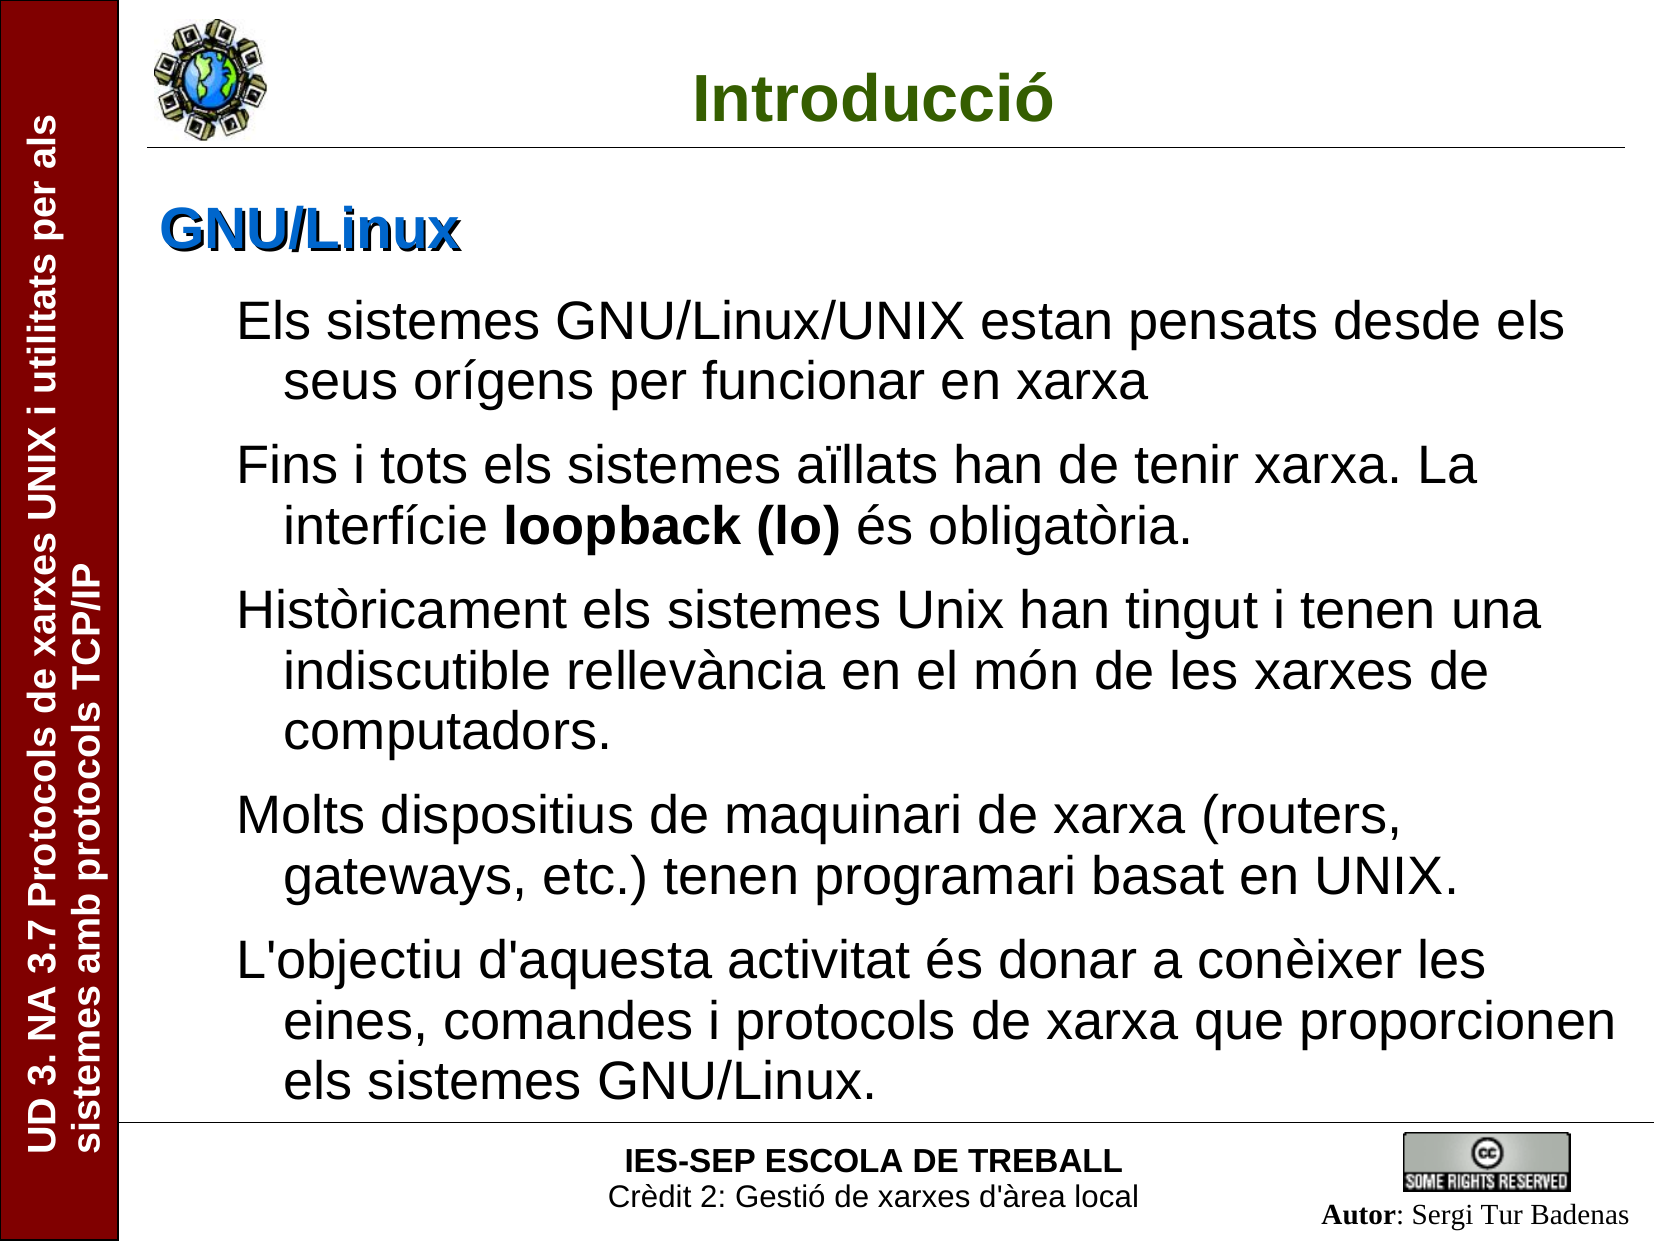

# Introducció
GNU/Linux
Els sistemes GNU/Linux/UNIX estan pensats desde els seus orígens per funcionar en xarxa
Fins i tots els sistemes aïllats han de tenir xarxa. La interfície loopback (lo) és obligatòria.
Històricament els sistemes Unix han tingut i tenen una indiscutible rellevància en el món de les xarxes de computadors.
Molts dispositius de maquinari de xarxa (routers, gateways, etc.) tenen programari basat en UNIX.
L'objectiu d'aquesta activitat és donar a conèixer les eines, comandes i protocols de xarxa que proporcionen els sistemes GNU/Linux.